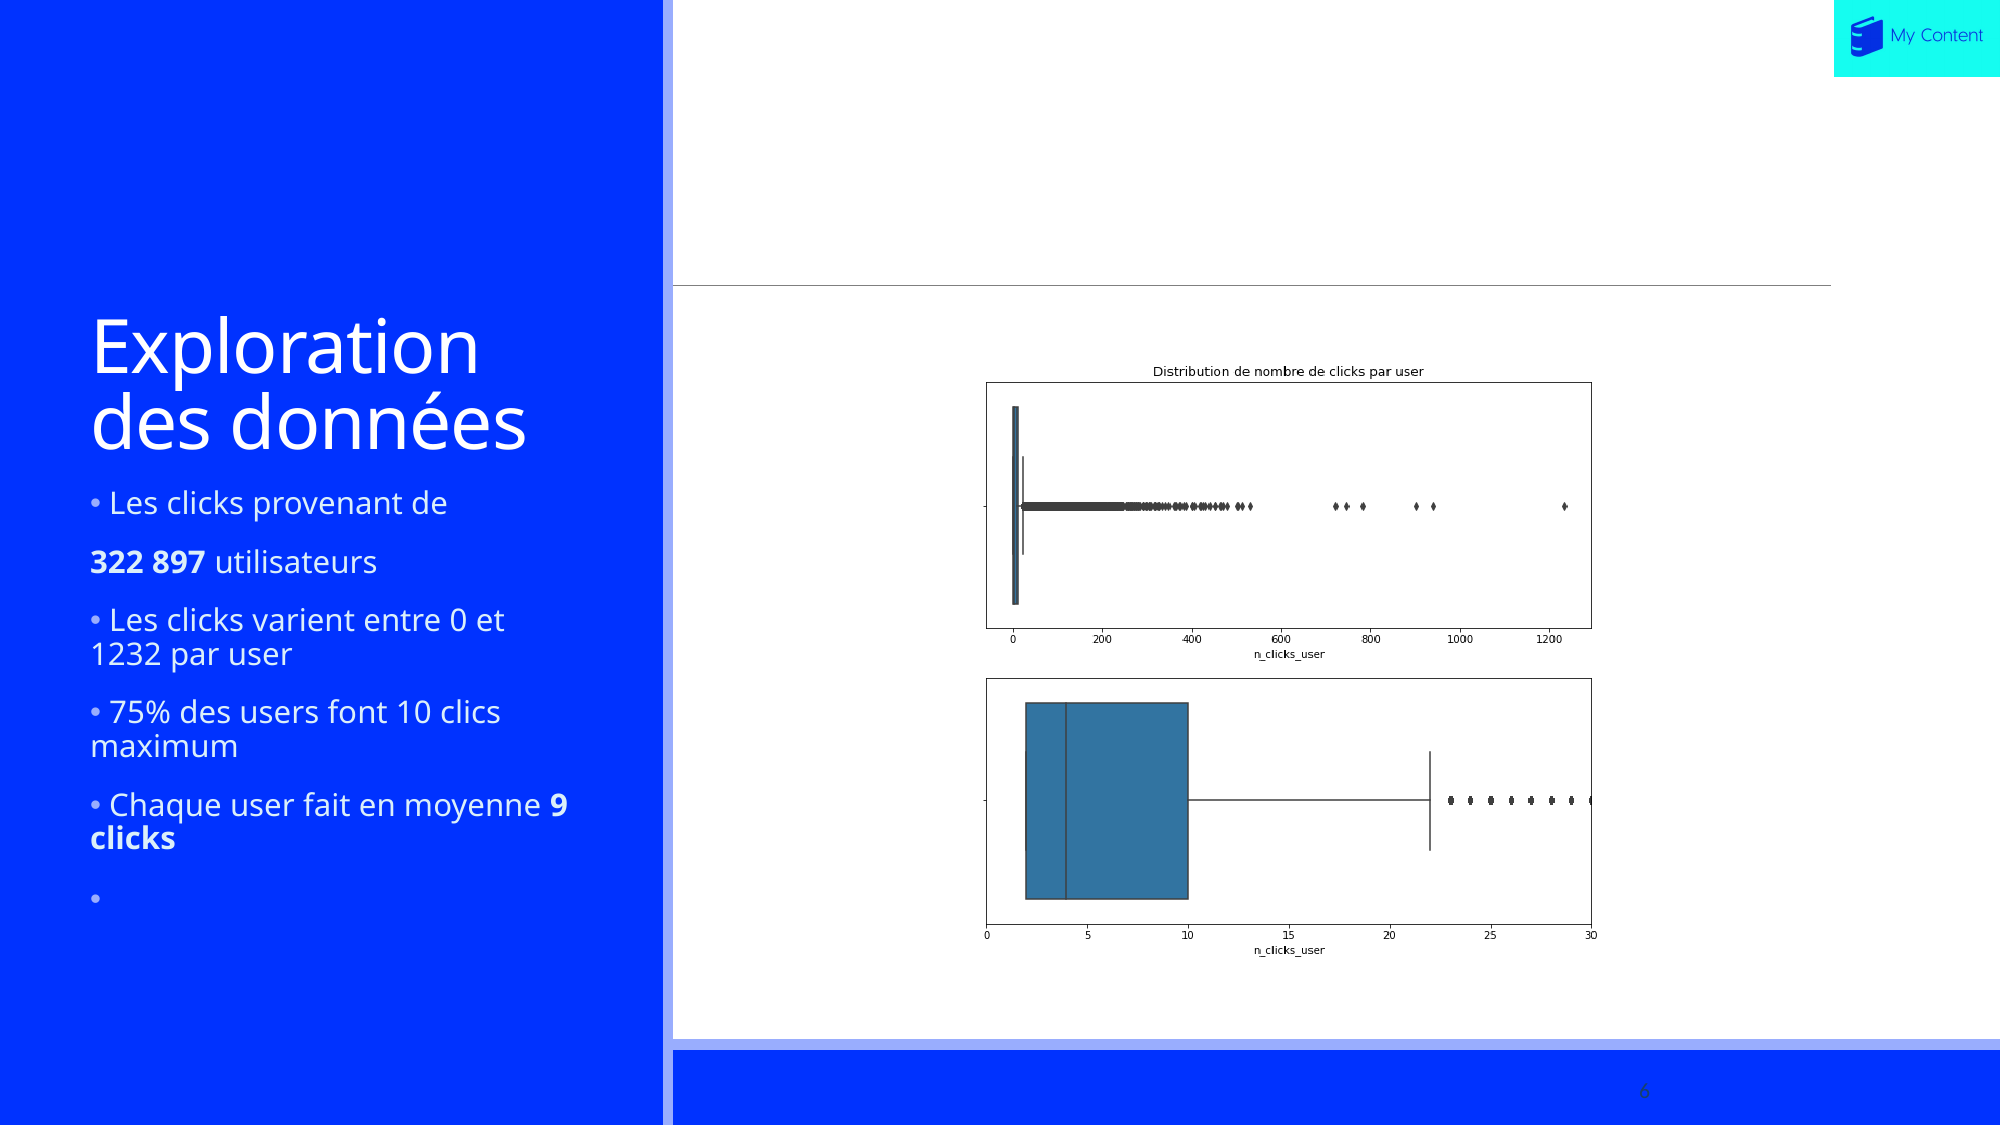

# Exploration des données
 Les clicks provenant de
322 897 utilisateurs
 Les clicks varient entre 0 et 1232 par user
 75% des users font 10 clics maximum
 Chaque user fait en moyenne 9 clicks